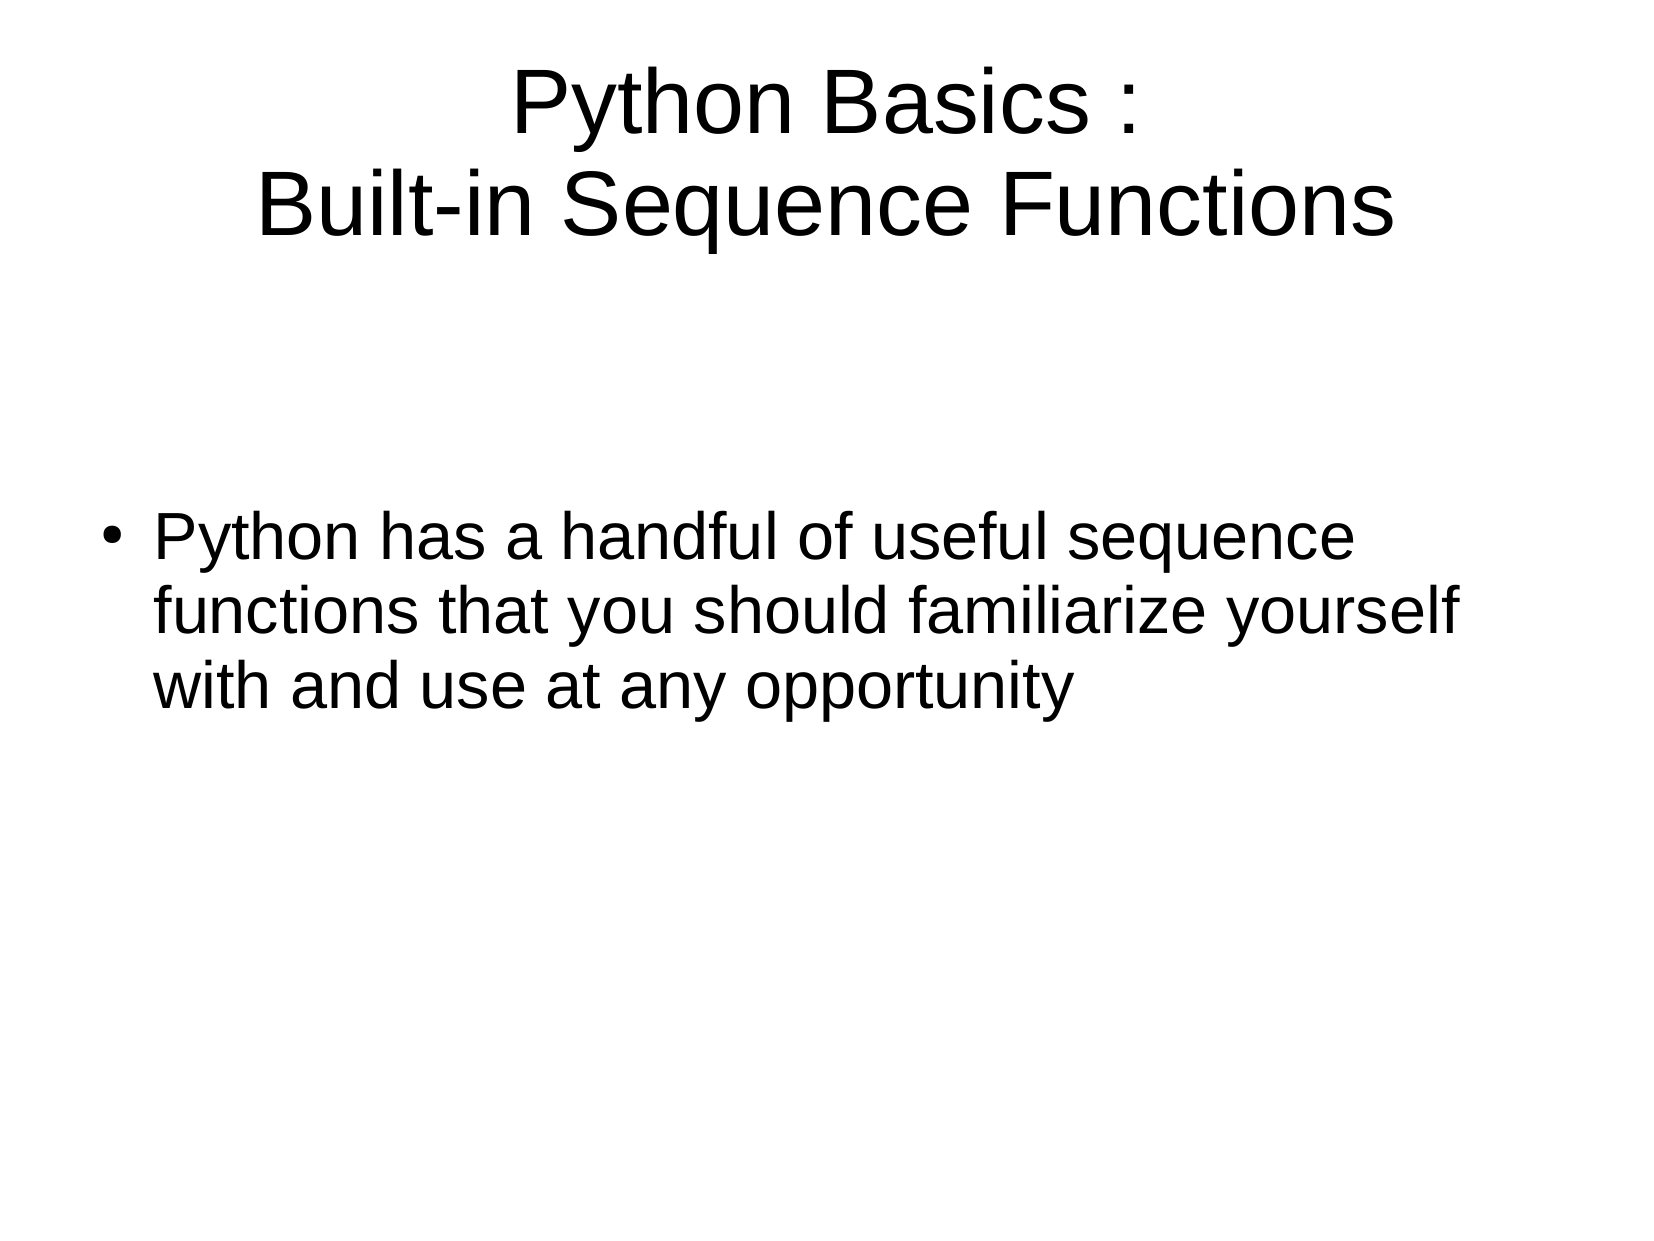

# Python Basics : Built-in Sequence Functions
Python has a handful of useful sequence functions that you should familiarize yourself with and use at any opportunity